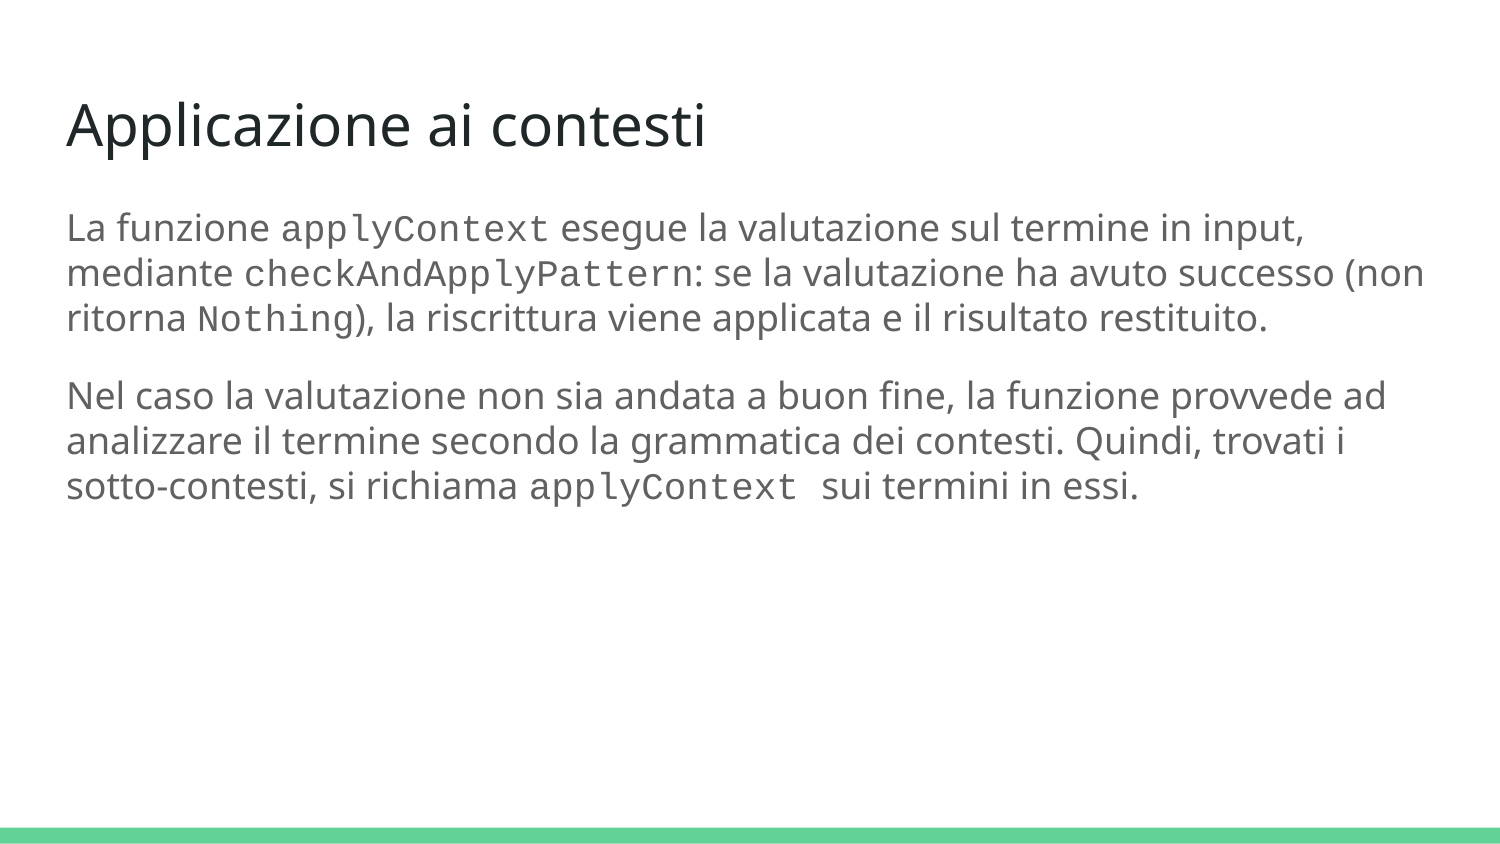

# Applicazione ai contesti
La funzione applyContext esegue la valutazione sul termine in input, mediante checkAndApplyPattern: se la valutazione ha avuto successo (non ritorna Nothing), la riscrittura viene applicata e il risultato restituito.
Nel caso la valutazione non sia andata a buon fine, la funzione provvede ad analizzare il termine secondo la grammatica dei contesti. Quindi, trovati i sotto-contesti, si richiama applyContext sui termini in essi.